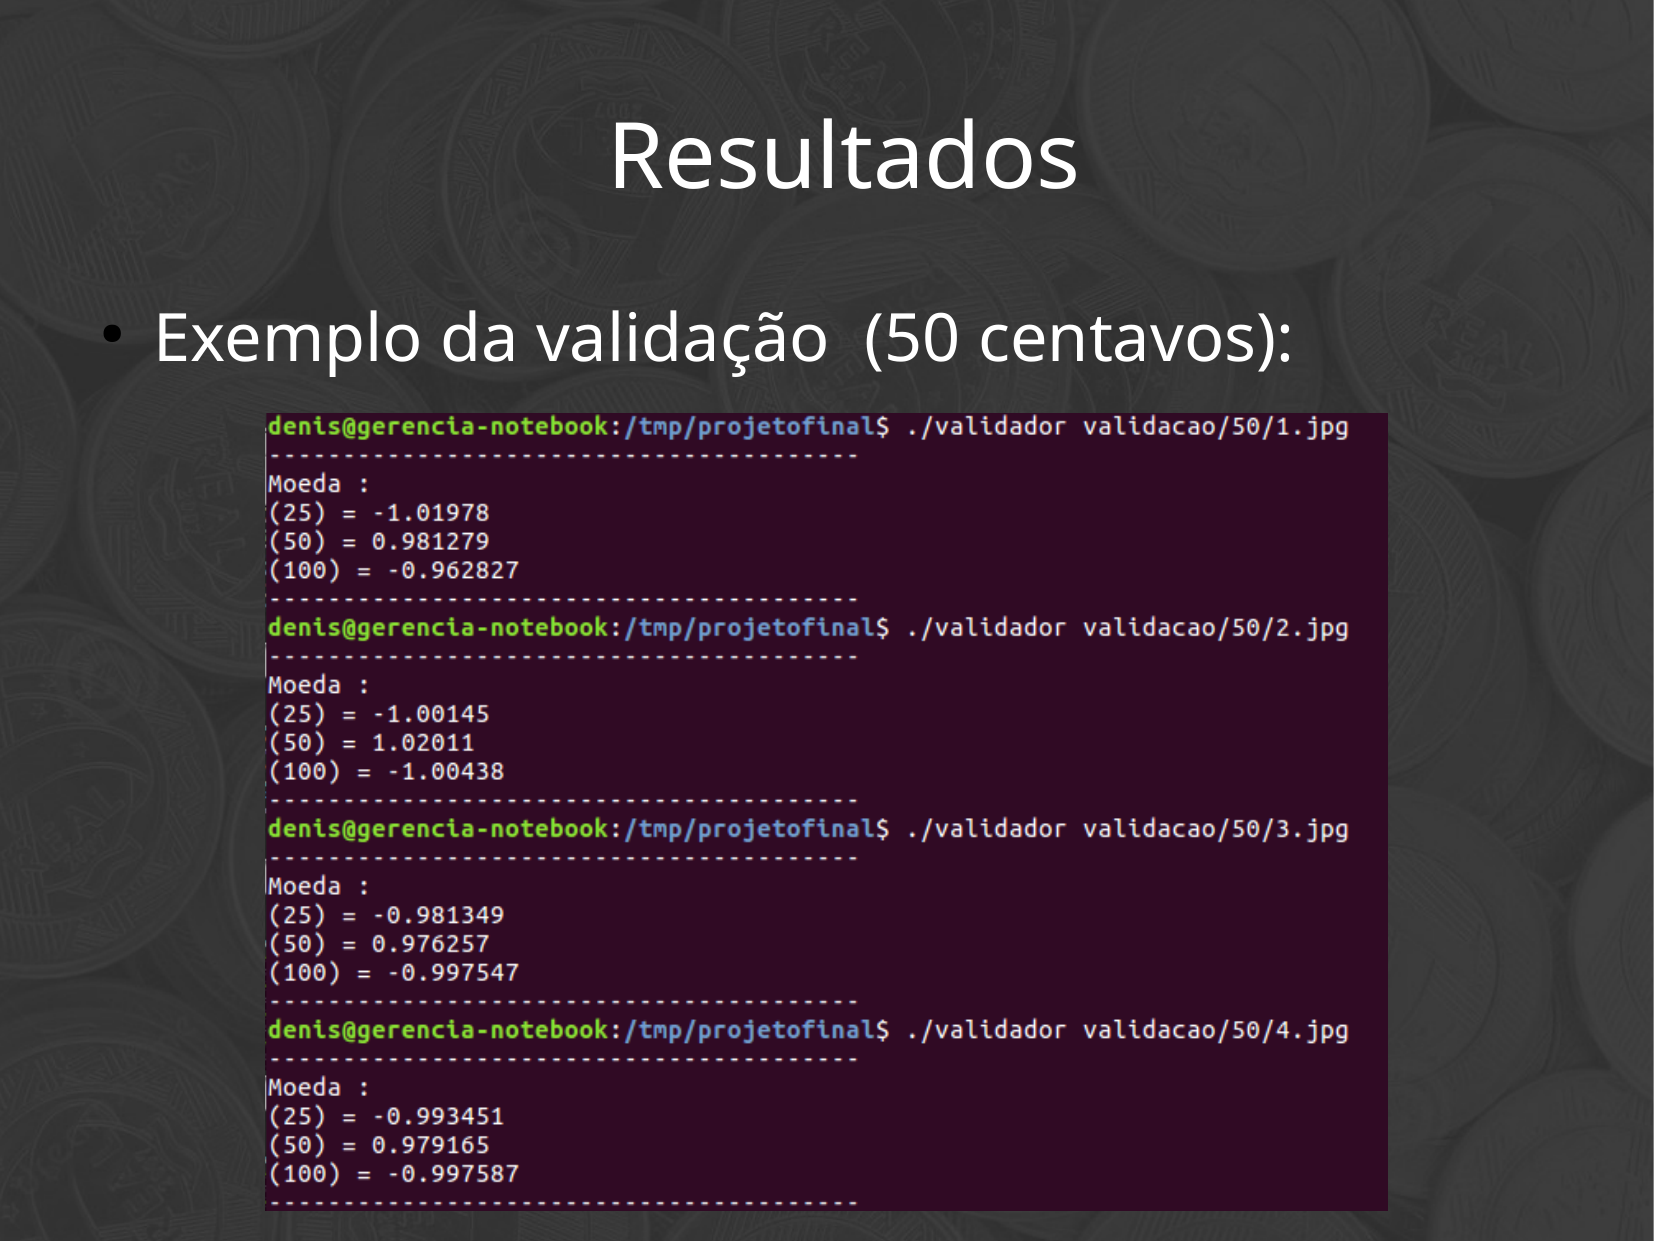

# Resultados
Exemplo da validação (50 centavos):